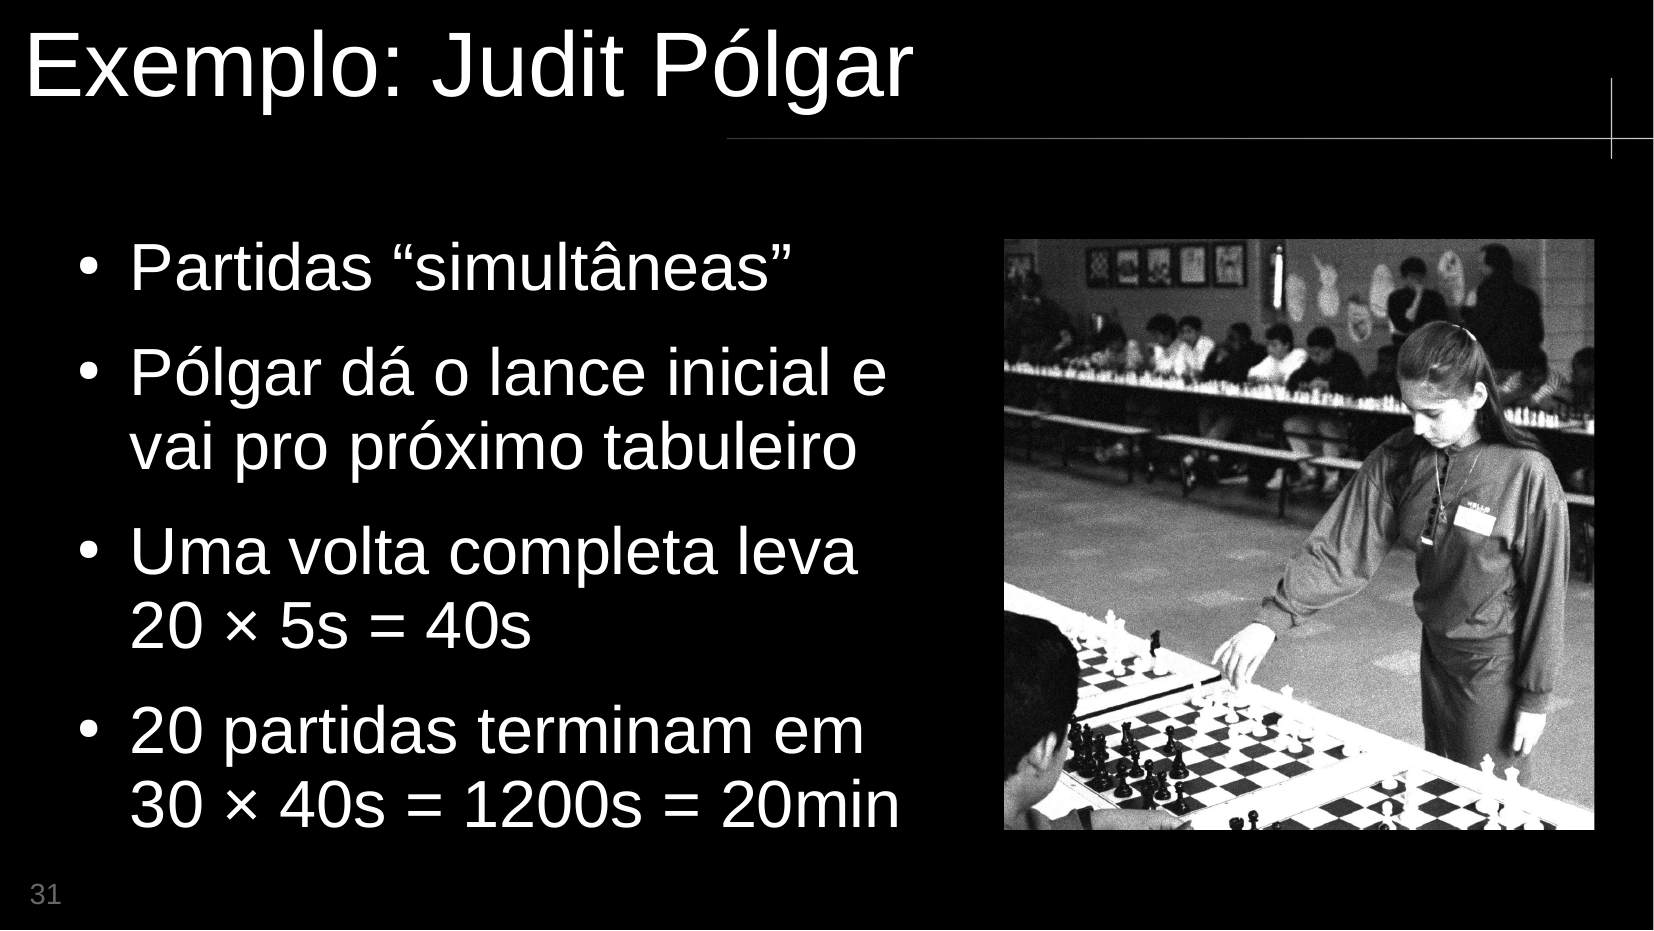

# Exemplo: Judit Pólgar
Partidas “simultâneas”
Pólgar dá o lance inicial e vai pro próximo tabuleiro
Uma volta completa leva
20 × 5s = 40s
20 partidas terminam em
30 × 40s = 1200s = 20min
31